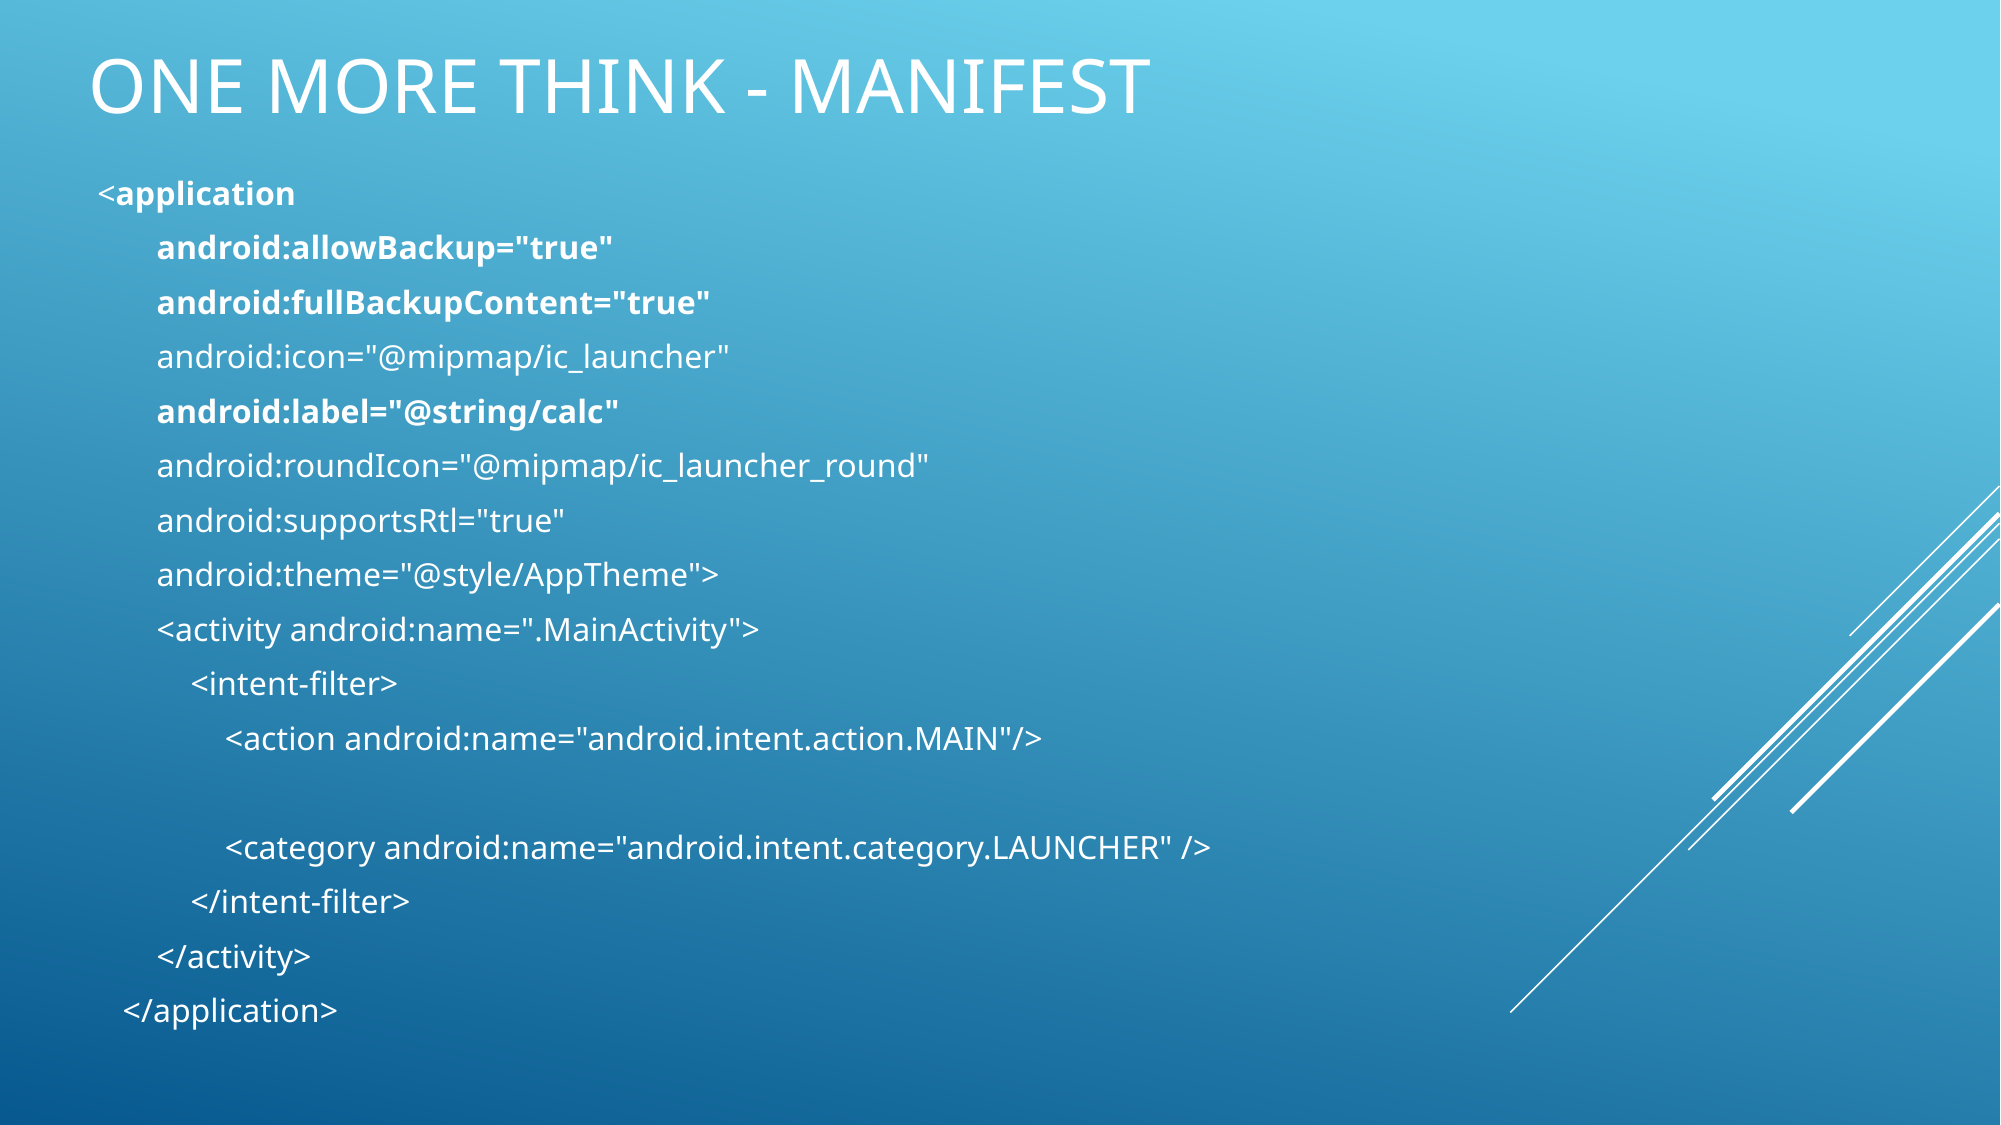

# One more think - Manifest
 <application
 android:allowBackup="true"
 android:fullBackupContent="true"
 android:icon="@mipmap/ic_launcher"
 android:label="@string/calc"
 android:roundIcon="@mipmap/ic_launcher_round"
 android:supportsRtl="true"
 android:theme="@style/AppTheme">
 <activity android:name=".MainActivity">
 <intent-filter>
 <action android:name="android.intent.action.MAIN"/>
 <category android:name="android.intent.category.LAUNCHER" />
 </intent-filter>
 </activity>
 </application>